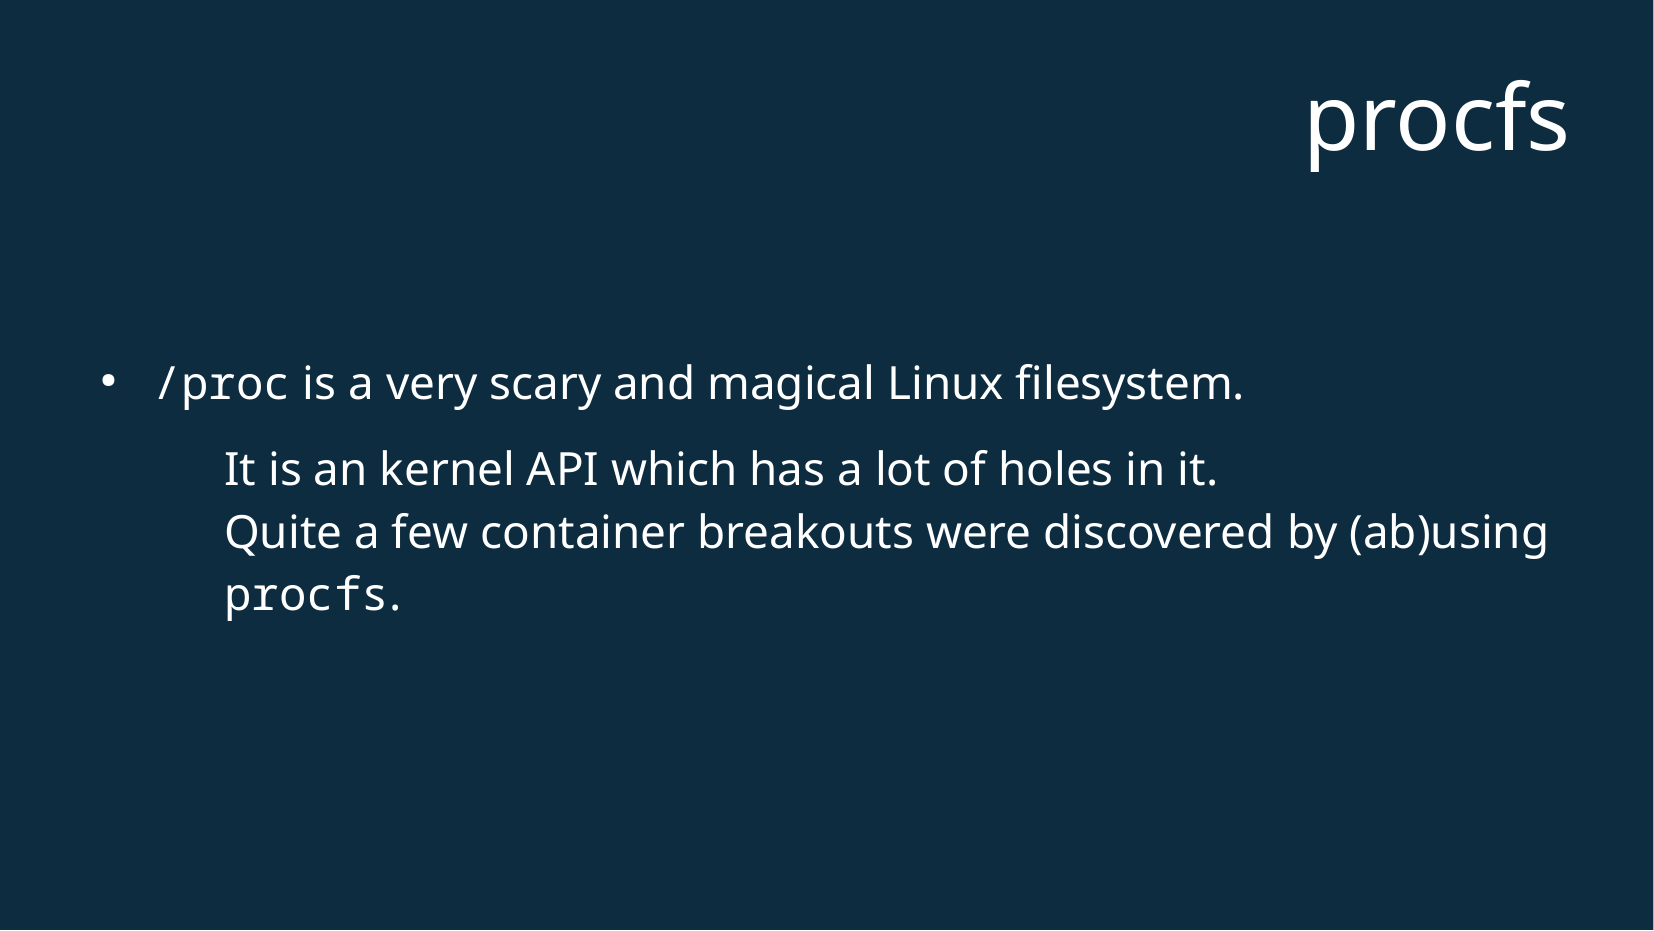

# procfs
/proc is a very scary and magical Linux filesystem.
It is an kernel API which has a lot of holes in it.
Quite a few container breakouts were discovered by (ab)using procfs.